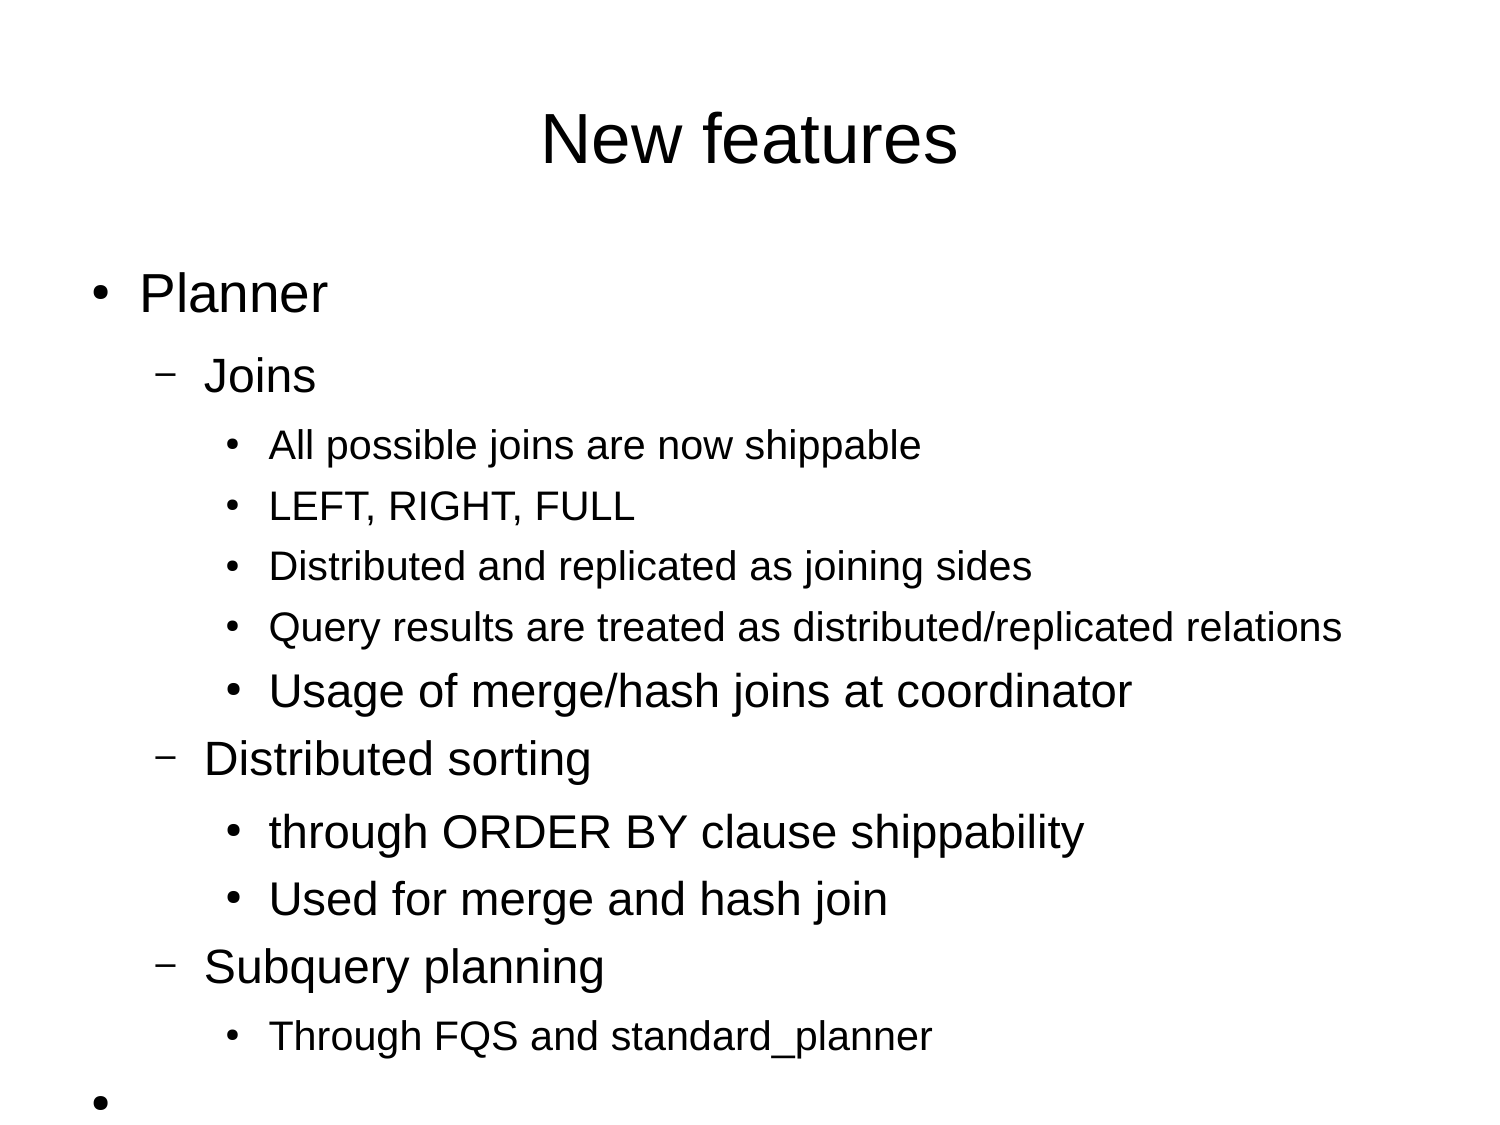

# New features
Planner
Joins
All possible joins are now shippable
LEFT, RIGHT, FULL
Distributed and replicated as joining sides
Query results are treated as distributed/replicated relations
Usage of merge/hash joins at coordinator
Distributed sorting
through ORDER BY clause shippability
Used for merge and hash join
Subquery planning
Through FQS and standard_planner